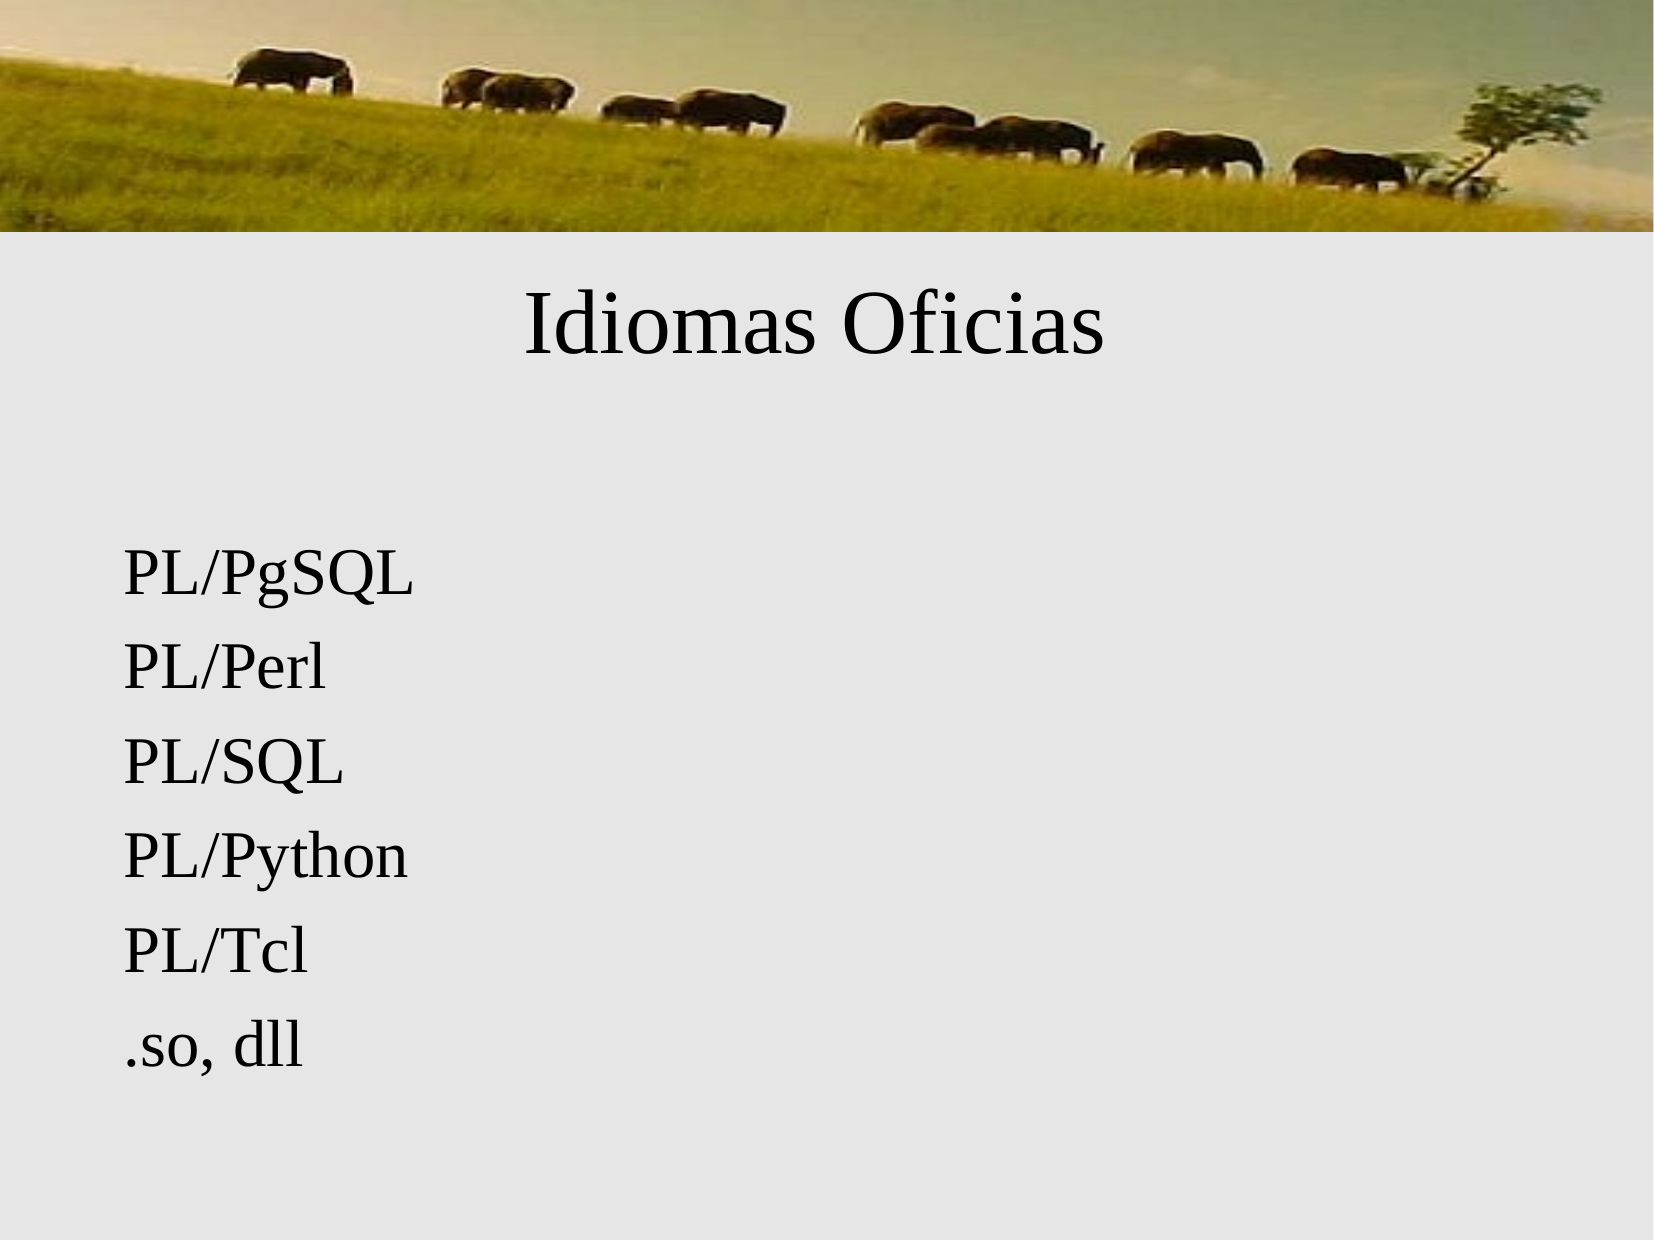

# Idiomas Oficias
PL/PgSQL
PL/Perl
PL/SQL
PL/Python
PL/Tcl
.so, dll